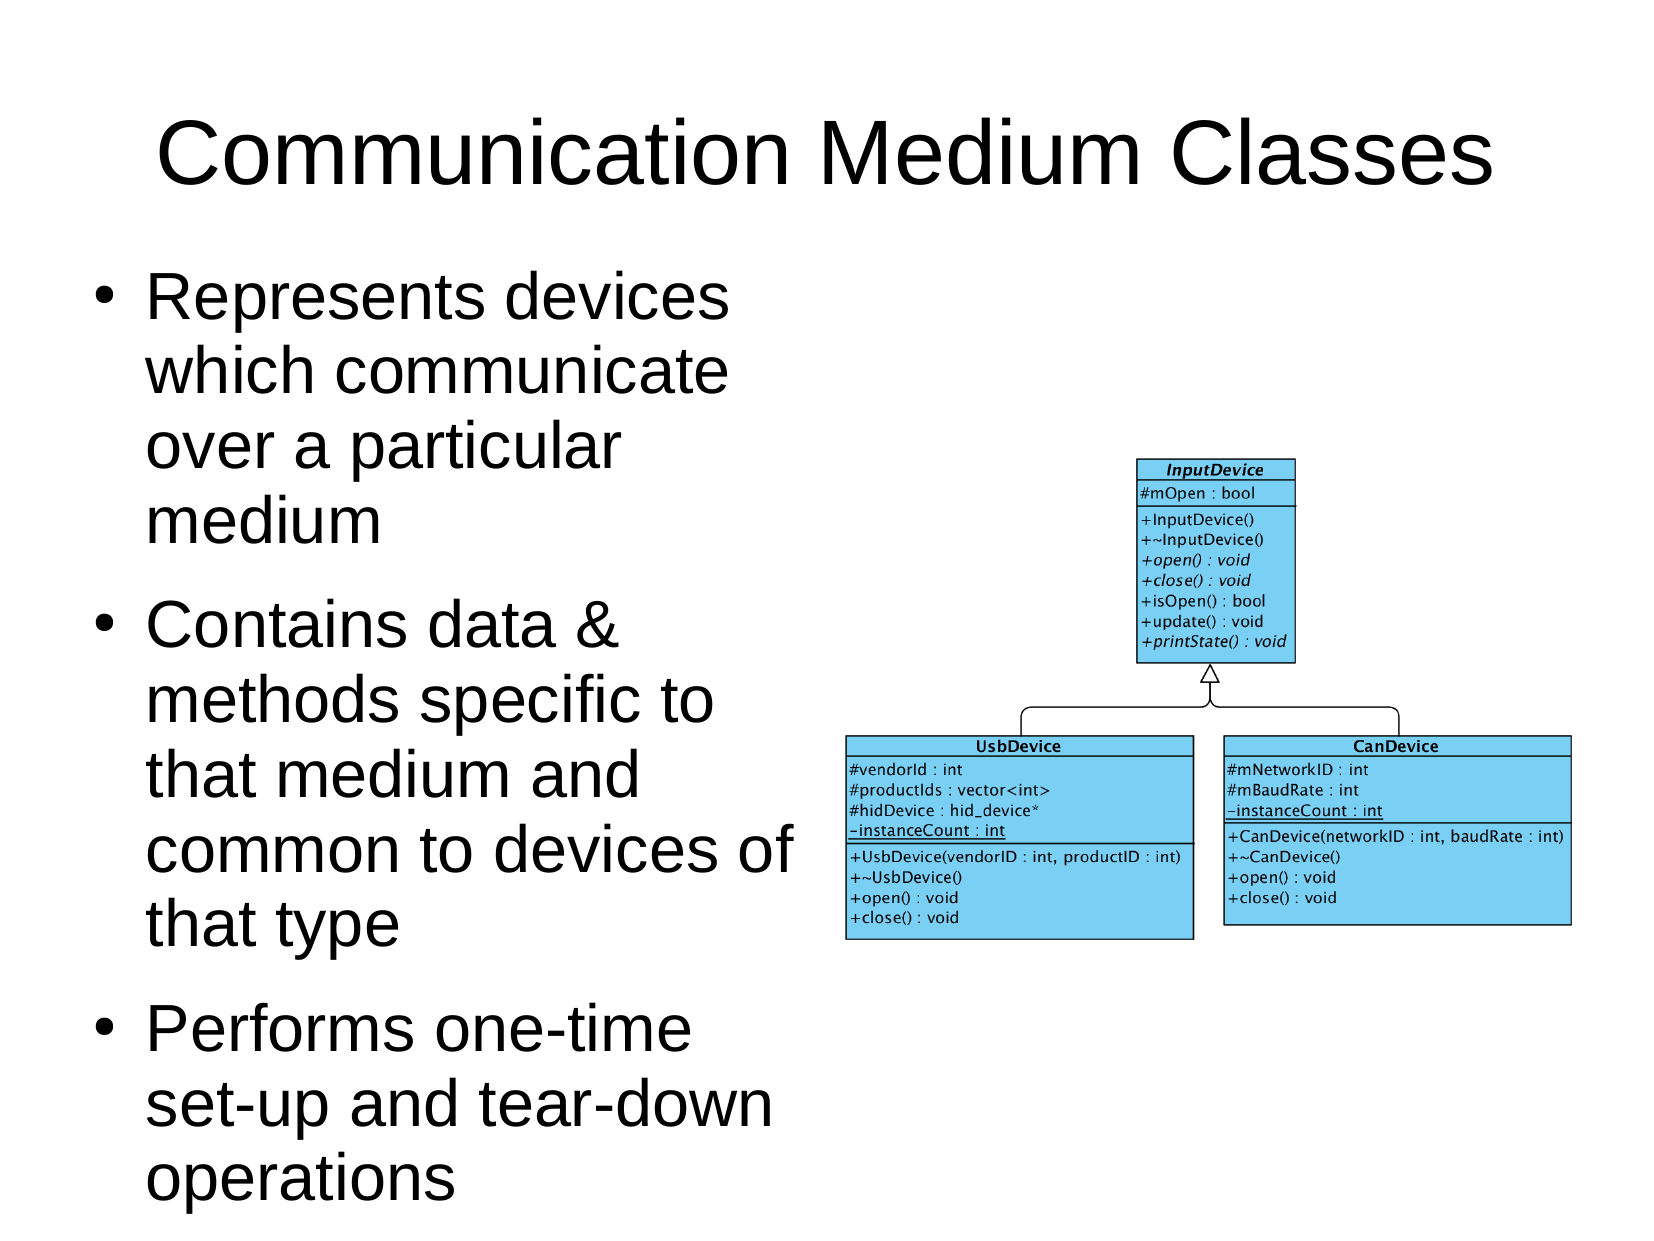

# Communication Medium Classes
Represents devices which communicate over a particular medium
Contains data & methods specific to that medium and common to devices of that type
Performs one-time set-up and tear-down operations